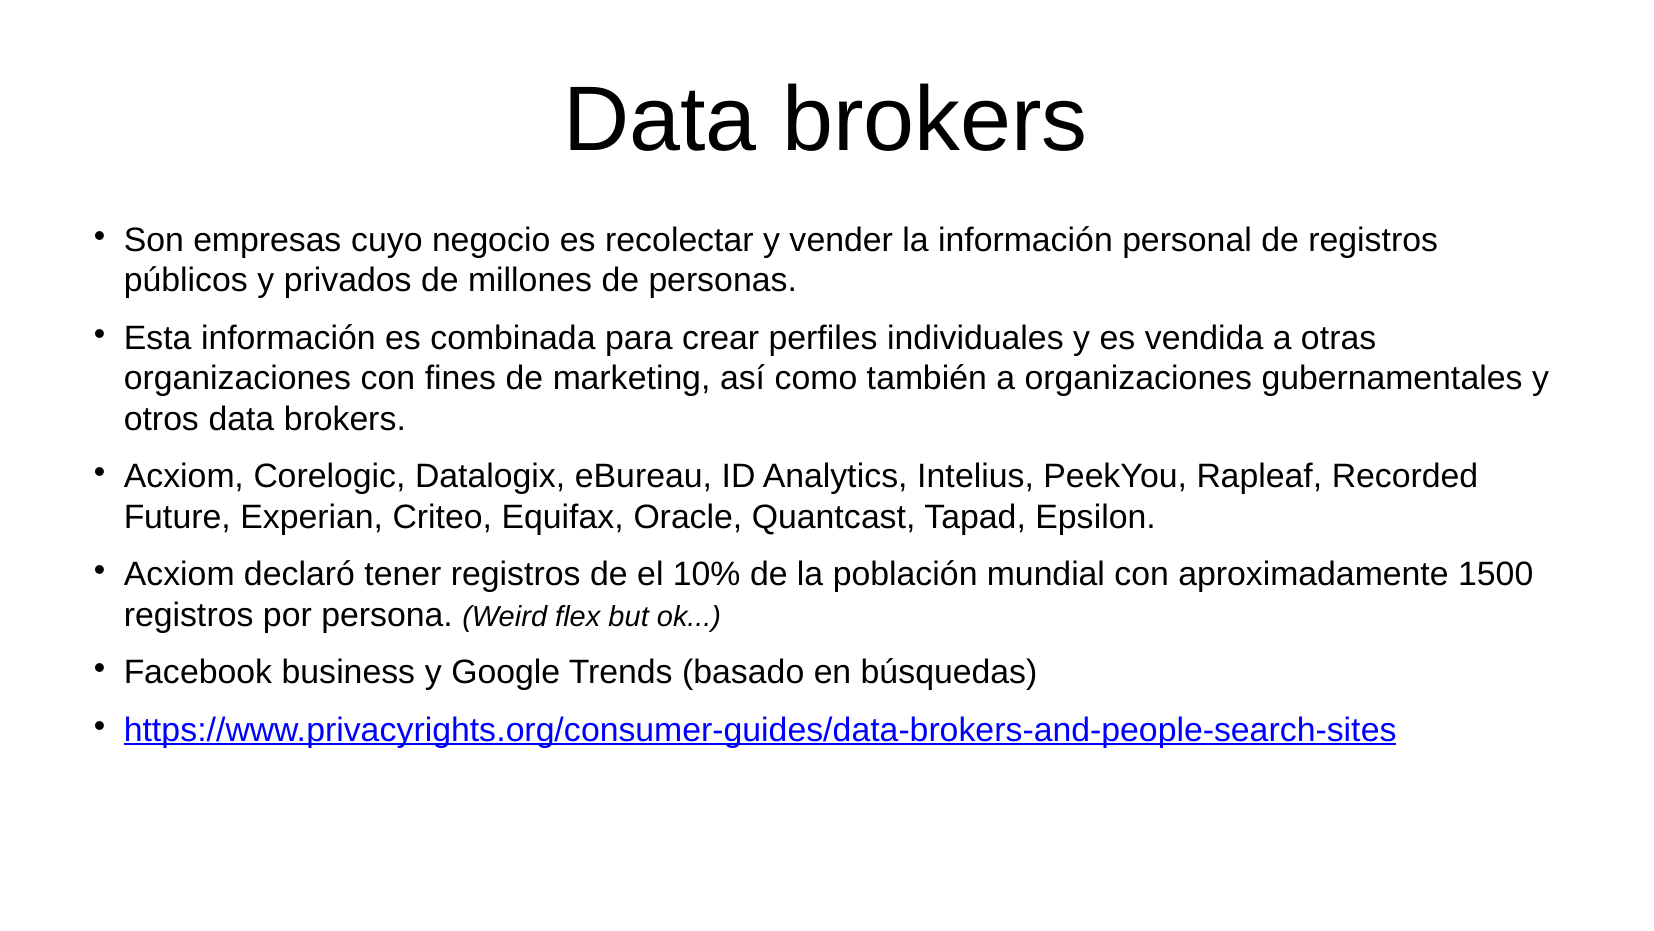

Data brokers
Son empresas cuyo negocio es recolectar y vender la información personal de registros públicos y privados de millones de personas.
Esta información es combinada para crear perfiles individuales y es vendida a otras organizaciones con fines de marketing, así como también a organizaciones gubernamentales y otros data brokers.
Acxiom, Corelogic, Datalogix, eBureau, ID Analytics, Intelius, PeekYou, Rapleaf, Recorded Future, Experian, Criteo, Equifax, Oracle, Quantcast, Tapad, Epsilon.
Acxiom declaró tener registros de el 10% de la población mundial con aproximadamente 1500 registros por persona. (Weird flex but ok...)
Facebook business y Google Trends (basado en búsquedas)
https://www.privacyrights.org/consumer-guides/data-brokers-and-people-search-sites